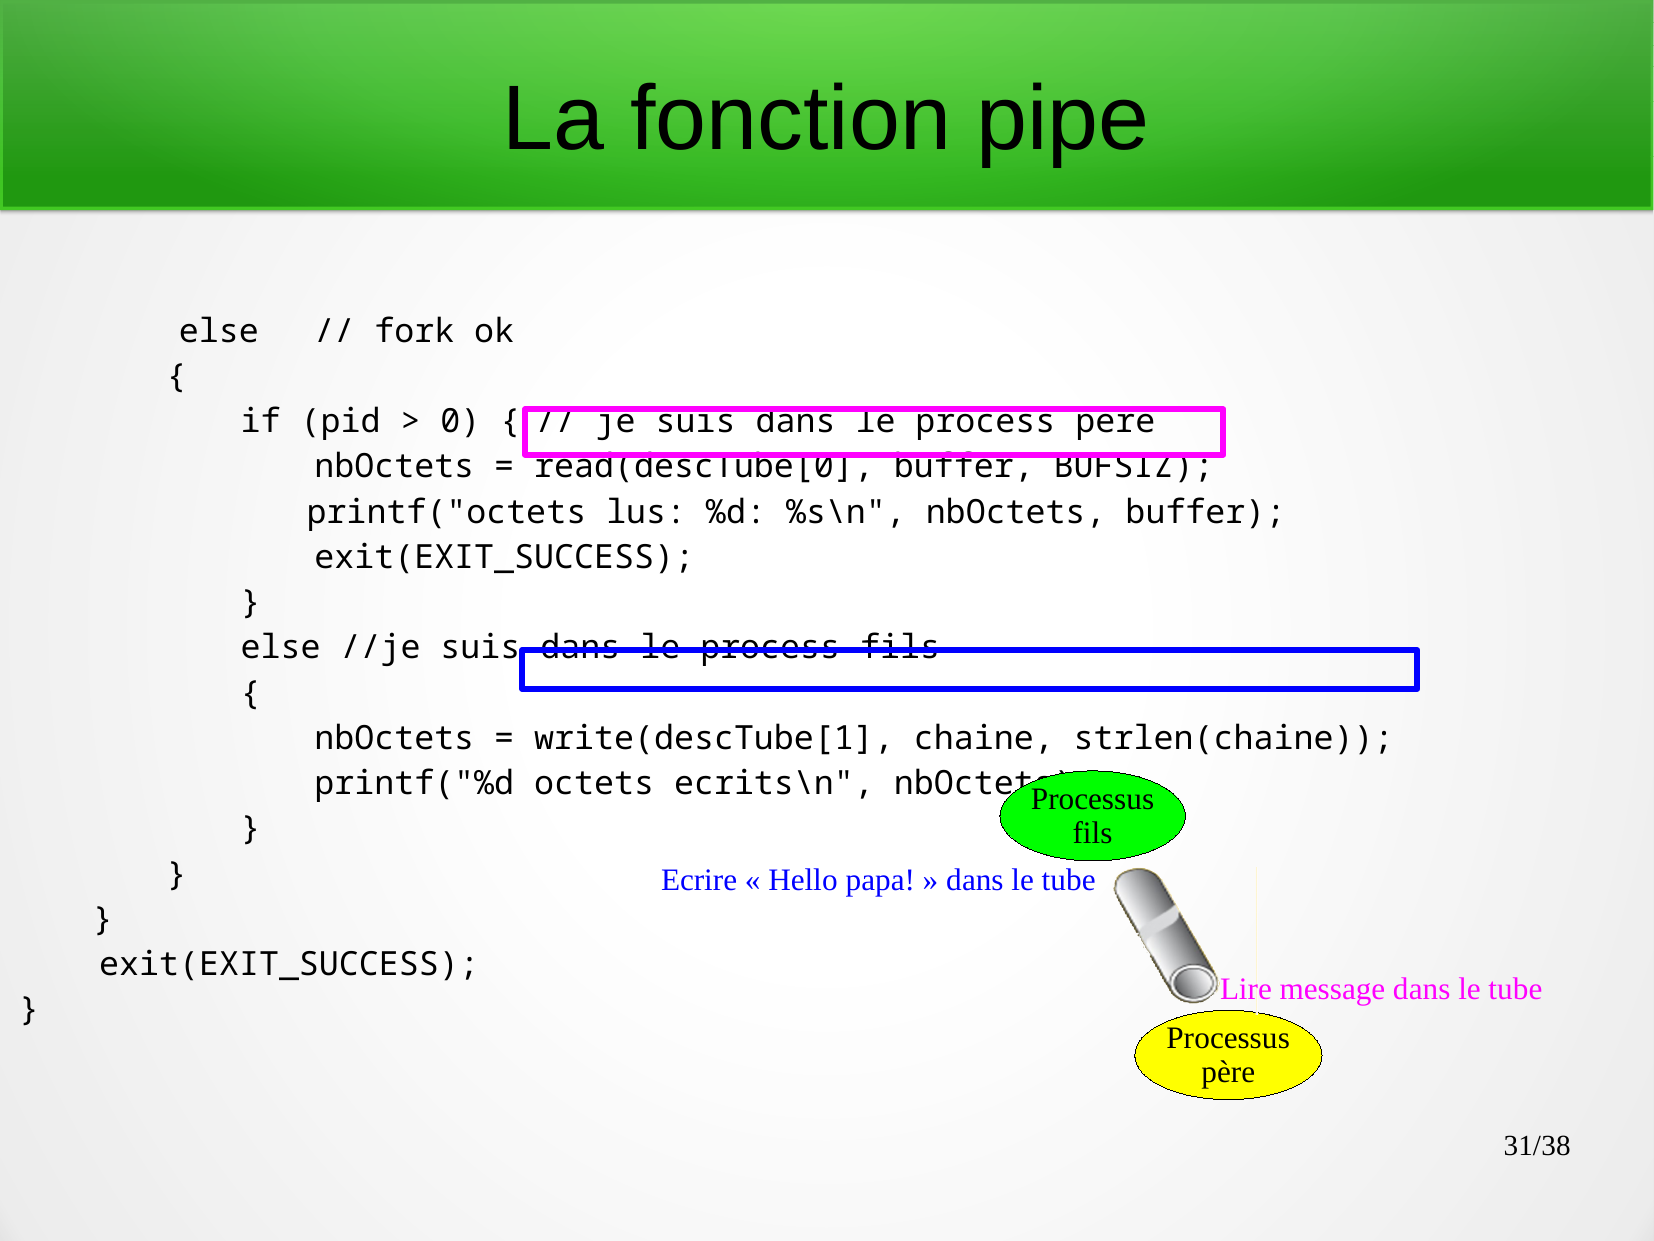

# La fonction pipe
 else	// fork ok
		{
 	if (pid > 0) {	// je suis dans le process pere
 	nbOctets = read(descTube[0], buffer, BUFSIZ);
		 printf("octets lus: %d: %s\n", nbOctets, buffer);
 	exit(EXIT_SUCCESS);
 	}
 	else //je suis dans le process fils
			{
				nbOctets = write(descTube[1], chaine, strlen(chaine));
				printf("%d octets ecrits\n", nbOctets);
 	}
		}
	}
 exit(EXIT_SUCCESS);
}
Lire message dans le tube
Ecrire « Hello papa! » dans le tube
Processus
fils
Processus
père
31